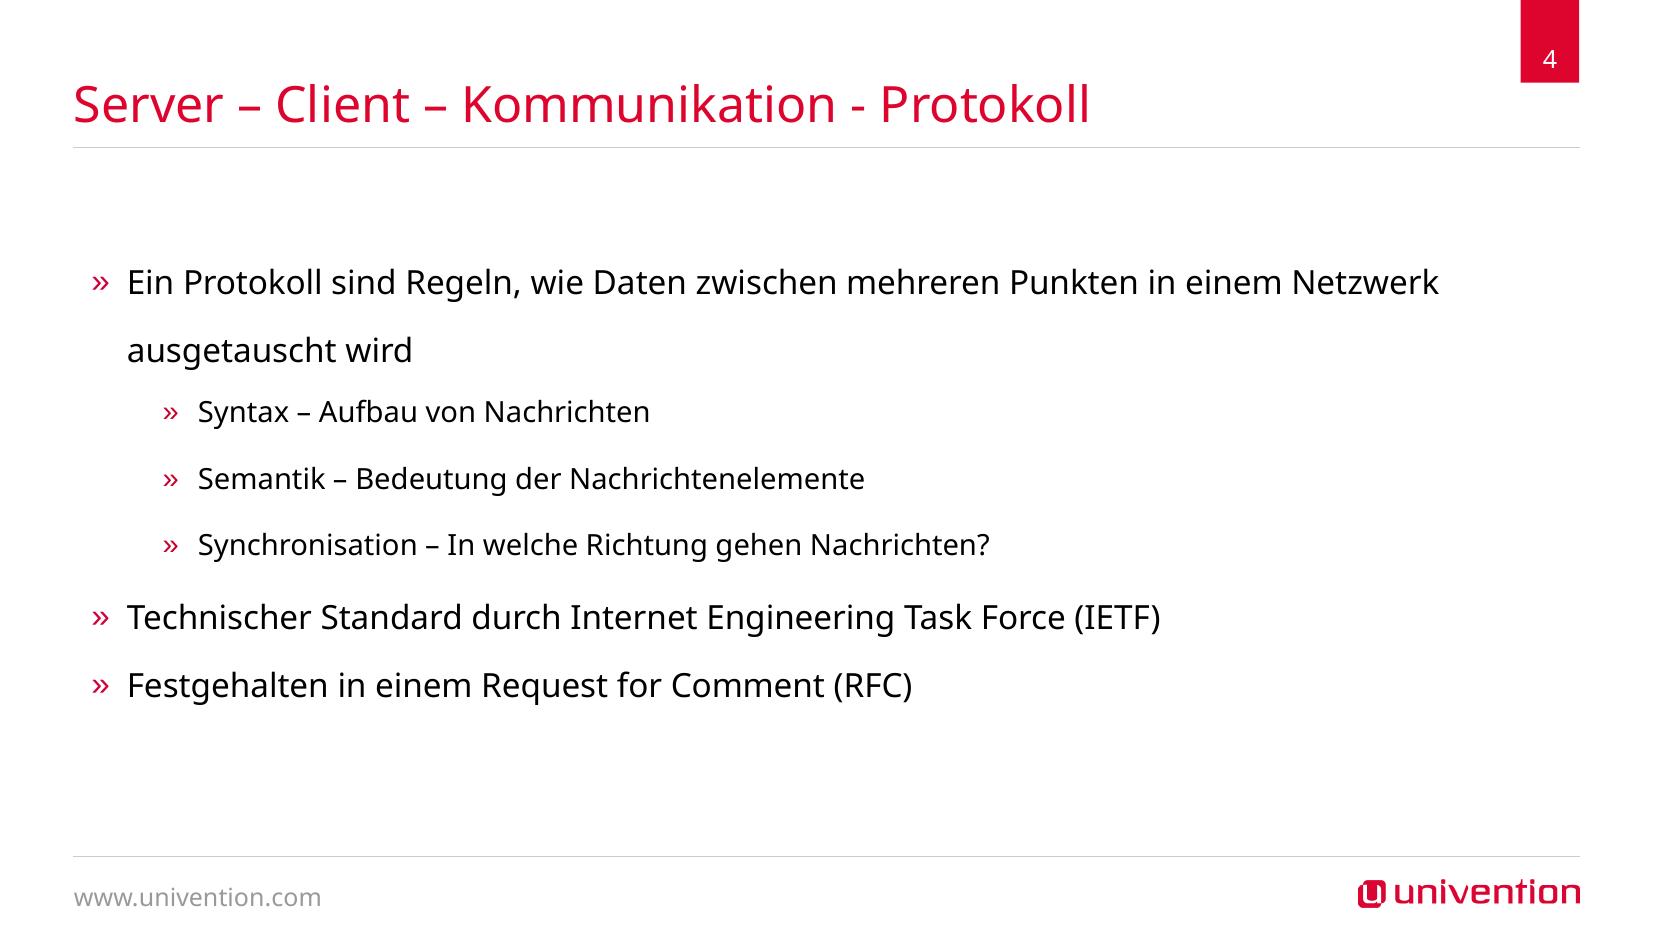

# Server – Client – Kommunikation - Protokoll
Ein Protokoll sind Regeln, wie Daten zwischen mehreren Punkten in einem Netzwerk ausgetauscht wird
Syntax – Aufbau von Nachrichten
Semantik – Bedeutung der Nachrichtenelemente
Synchronisation – In welche Richtung gehen Nachrichten?
Technischer Standard durch Internet Engineering Task Force (IETF)
Festgehalten in einem Request for Comment (RFC)